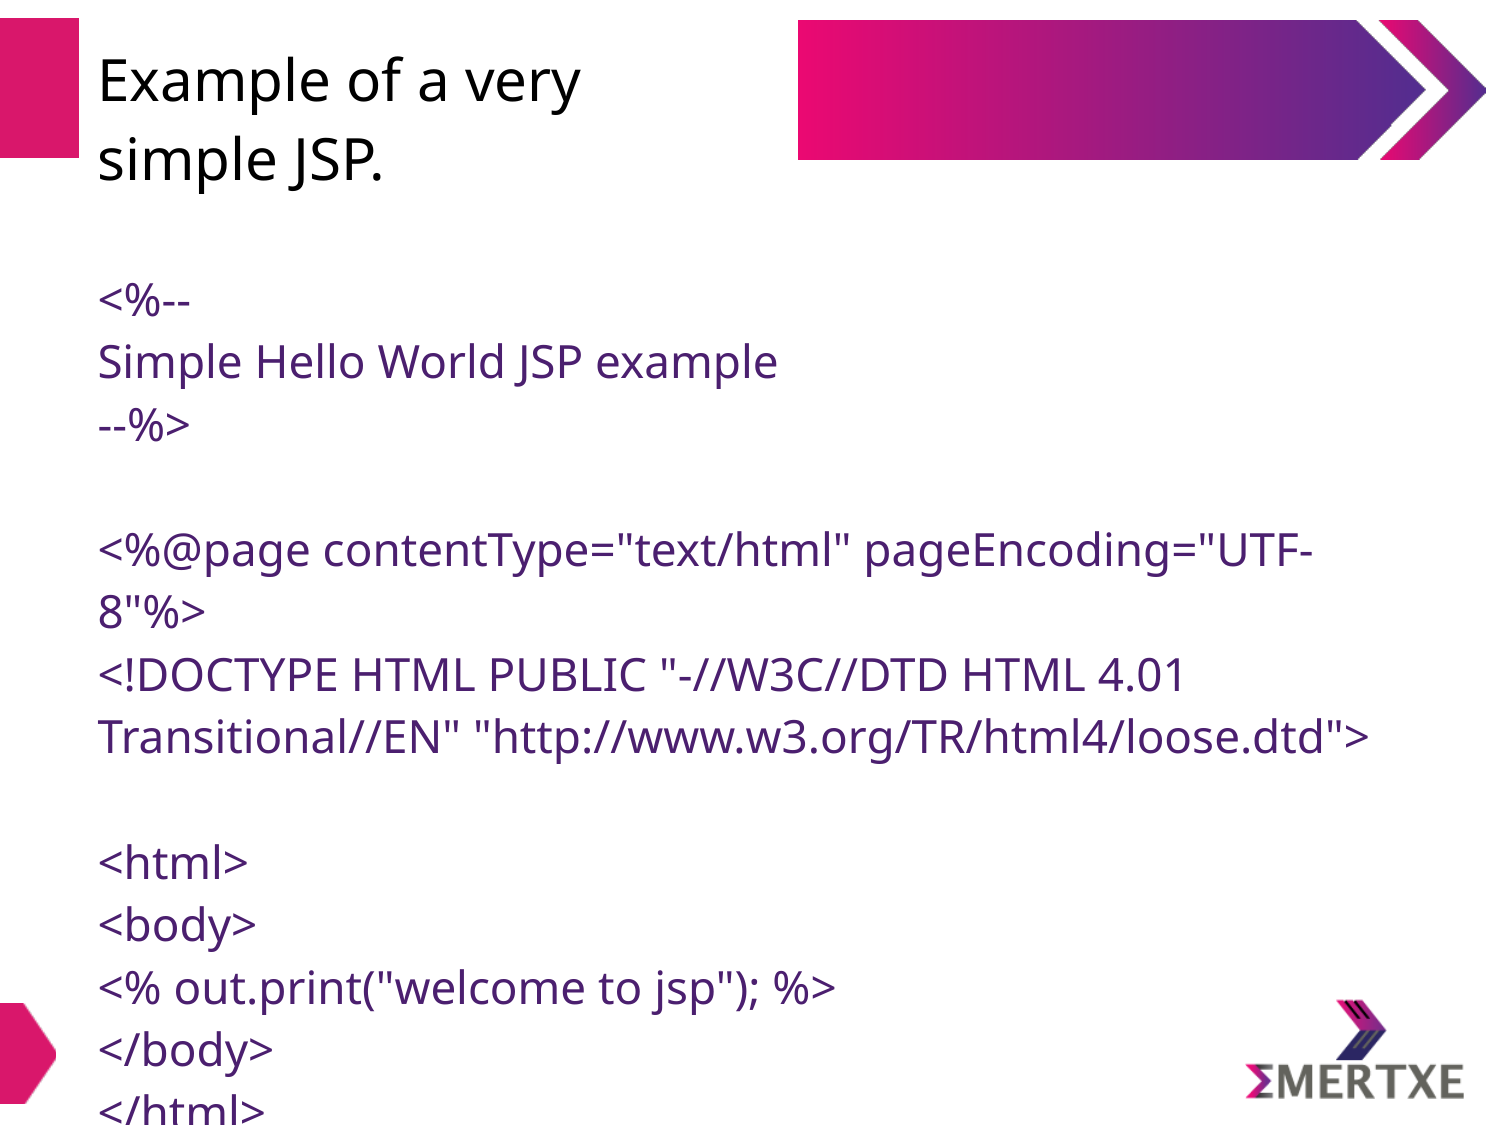

Example of a very simple JSP.
<%--
Simple Hello World JSP example
--%>
<%@page contentType="text/html" pageEncoding="UTF-8"%>
<!DOCTYPE HTML PUBLIC "-//W3C//DTD HTML 4.01 Transitional//EN" "http://www.w3.org/TR/html4/loose.dtd">
<html>
<body>
<% out.print("welcome to jsp"); %>
</body>
</html>